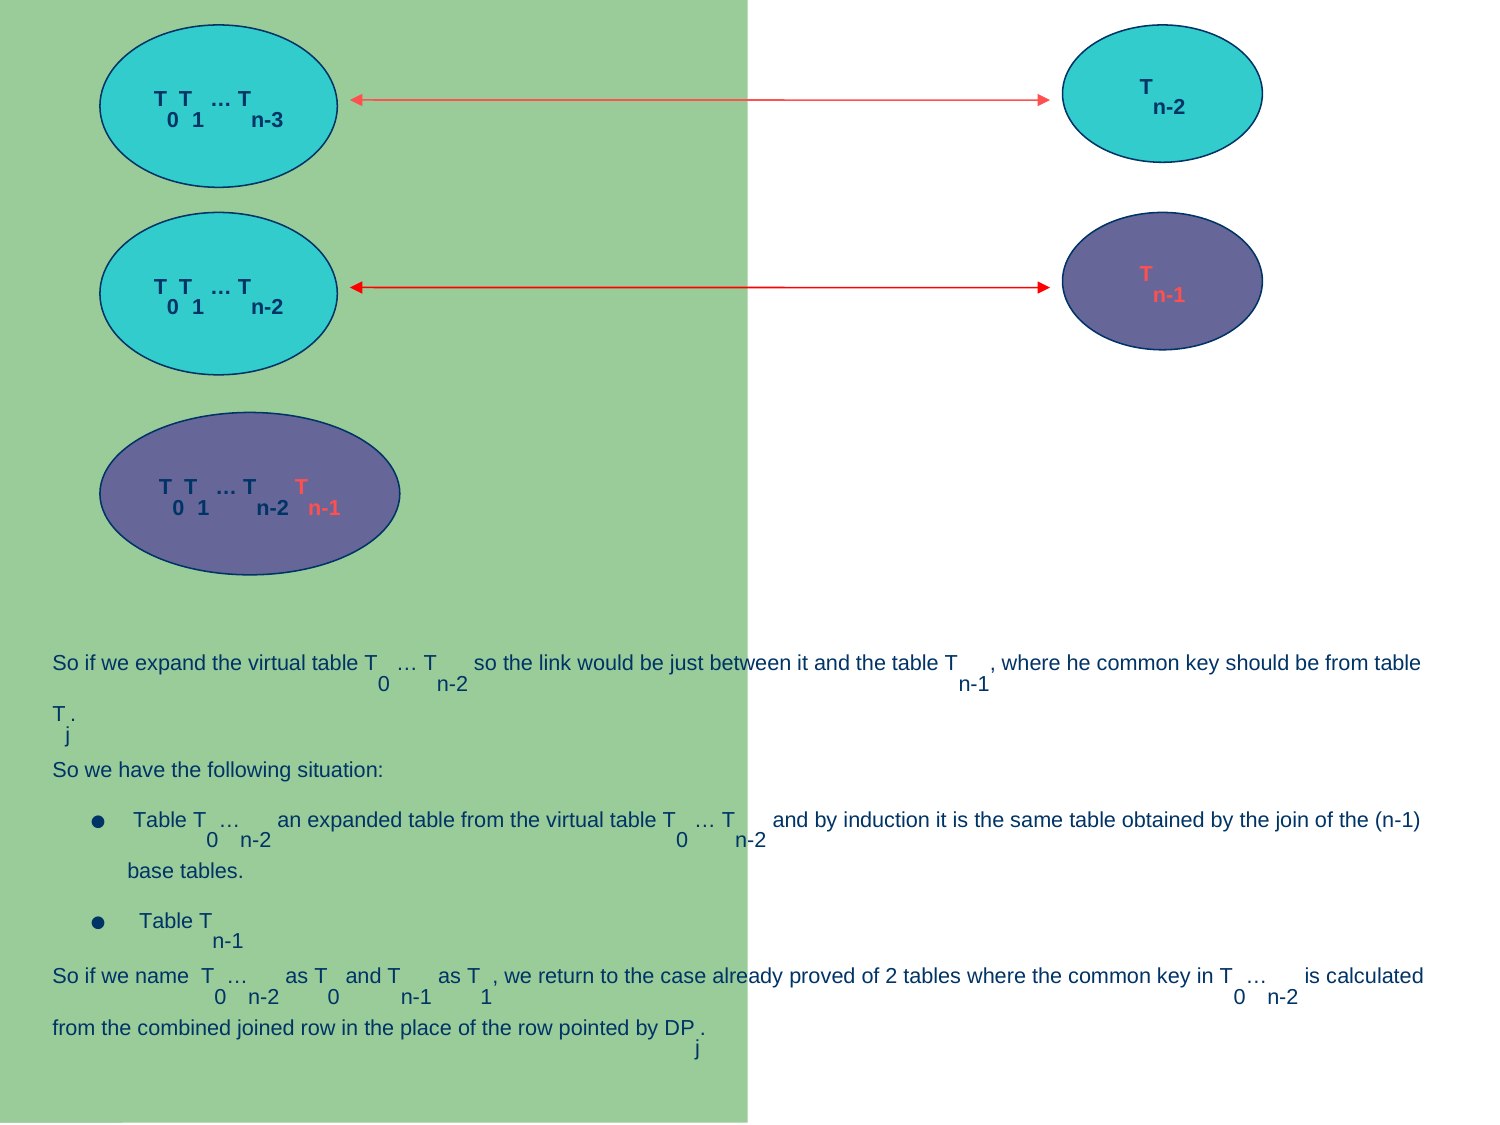

T0T1 … Tn-3
Tn-2
T0T1 … Tn-2
Tn-1
T0T1 … Tn-2 Tn-1
So if we expand the virtual table T0 … Tn-2 so the link would be just between it and the table Tn-1, where he common key should be from table Tj.
So we have the following situation:
 Table T0…n-2 an expanded table from the virtual table T0 … Tn-2 and by induction it is the same table obtained by the join of the (n-1) base tables.
 Table Tn-1
So if we name T0…n-2 as T0 and Tn-1 as T1, we return to the case already proved of 2 tables where the common key in T0…n-2 is calculated from the combined joined row in the place of the row pointed by DPj.